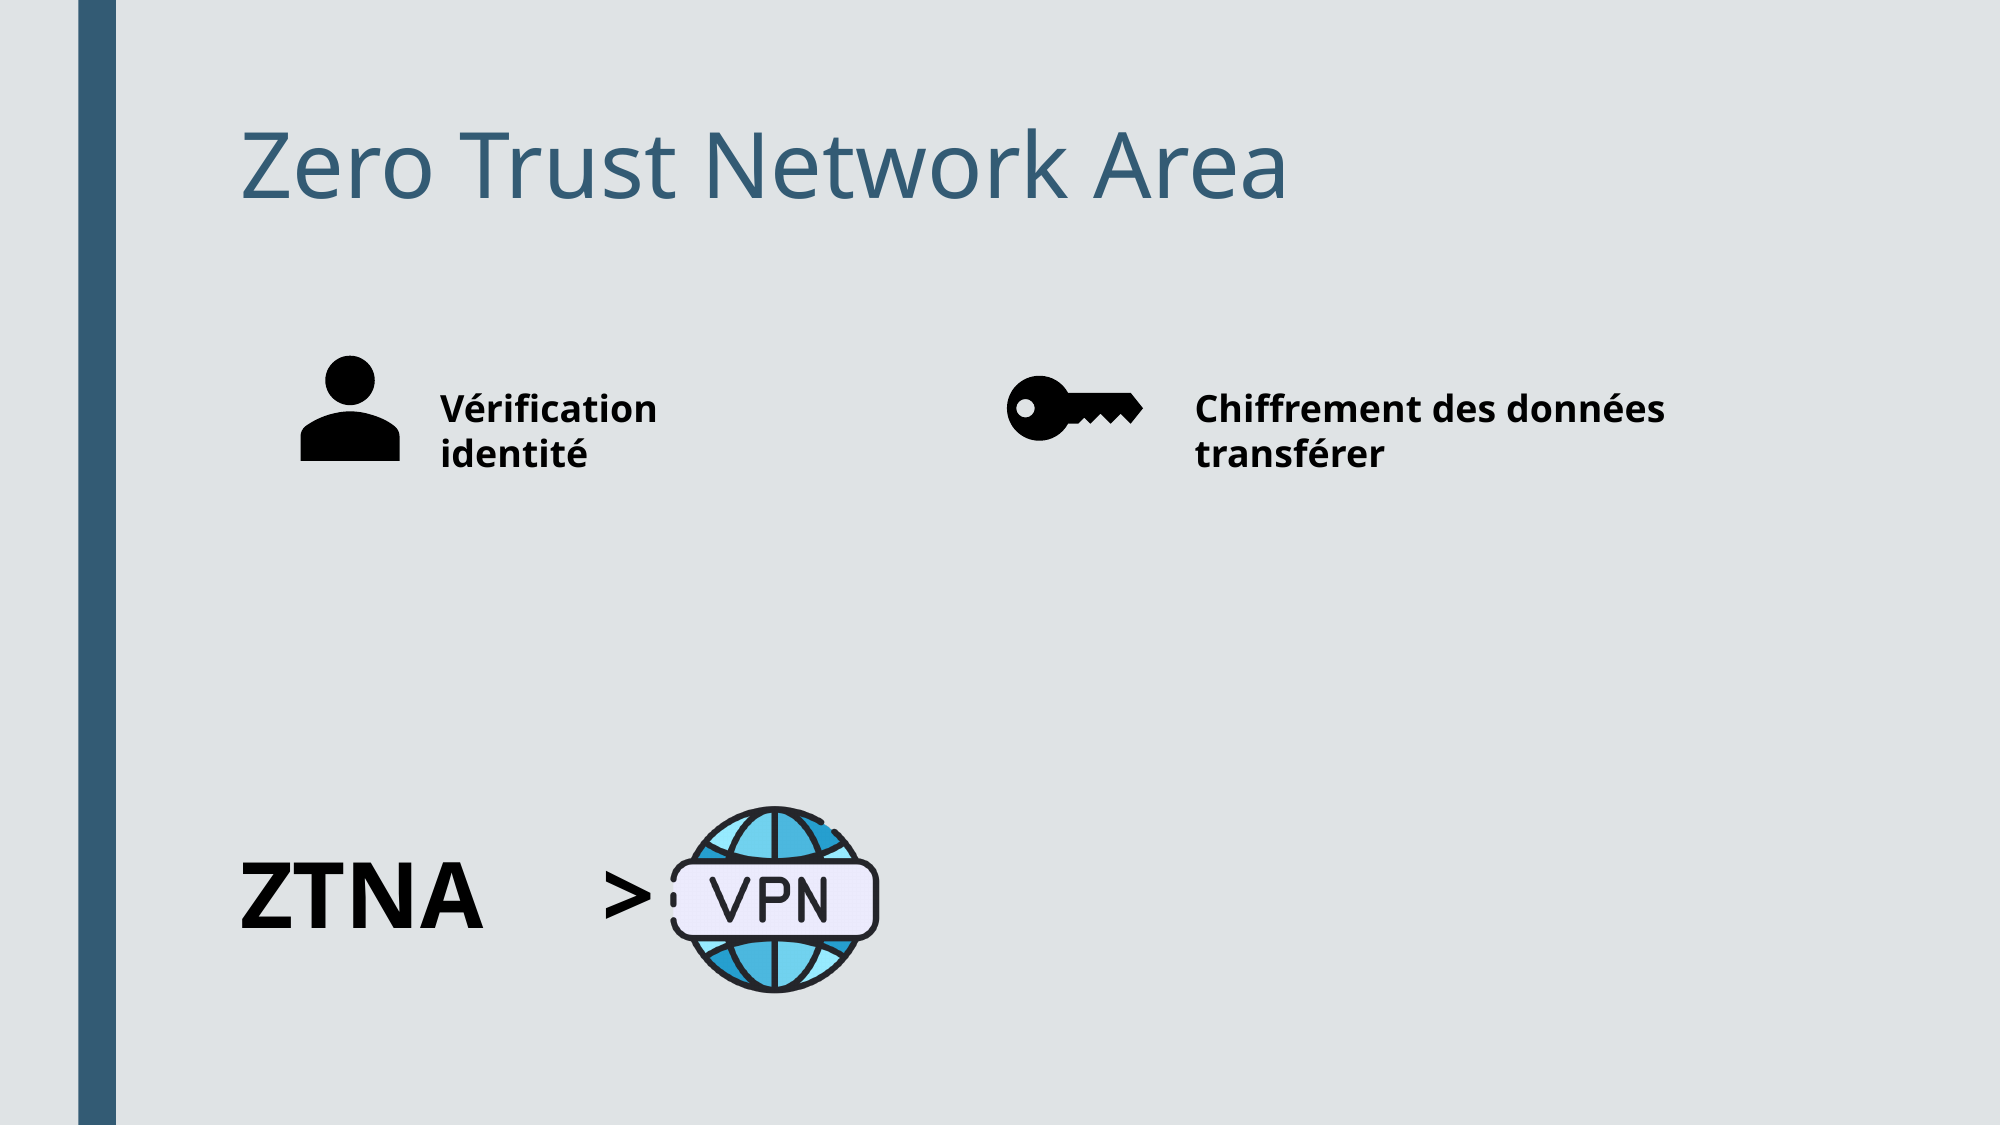

# Zero Trust Network Area
Chiffrement des données transférer
Vérification identité
ZTNA >